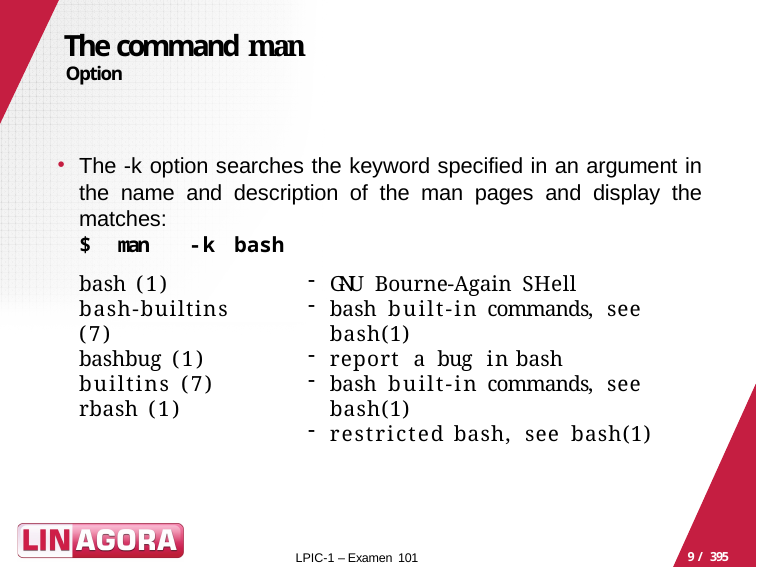

The command man
Option
The -k option searches the keyword specified in an argument in the name and description of the man pages and display the matches:
$ man -k bash
bash (1)
bash-builtins (7)
bashbug (1)
builtins (7)
rbash (1)
GNU Bourne-Again SHell
bash built-in commands, see bash(1)
report a bug in bash
bash built-in commands, see bash(1)
restricted bash, see bash(1)
LPIC-1 – Examen 101